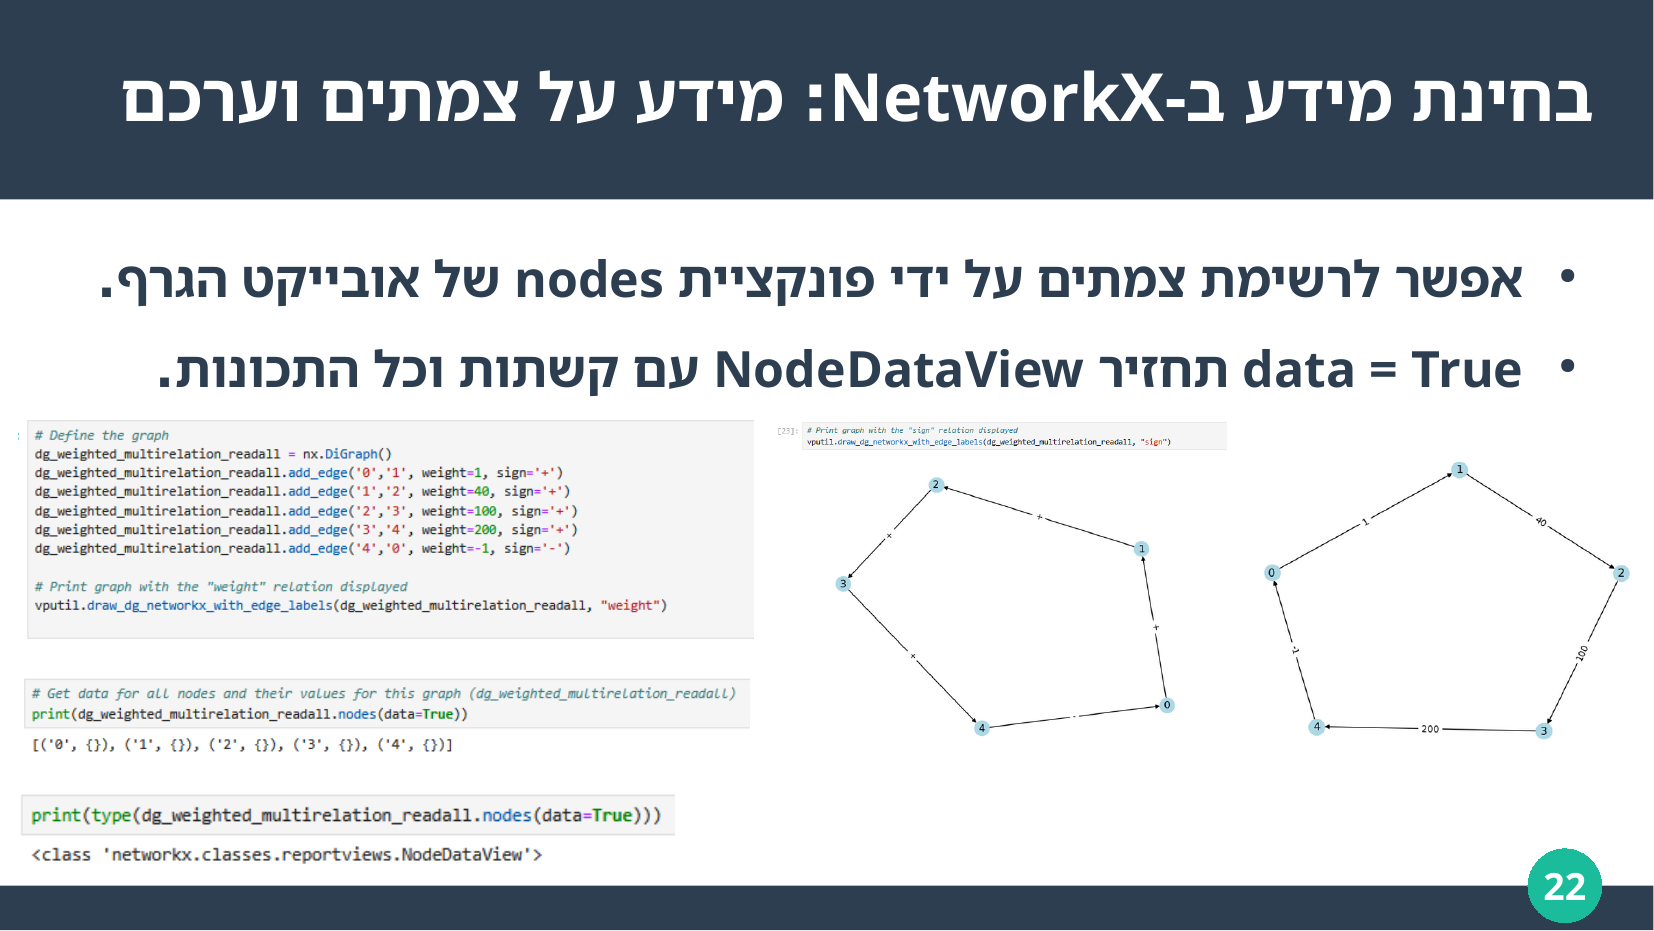

# בחינת מידע ב-NetworkX: מידע על צמתים וערכם
אפשר לרשימת צמתים על ידי פונקציית nodes של אובייקט הגרף.
data = True תחזיר NodeDataView עם קשתות וכל התכונות.
22